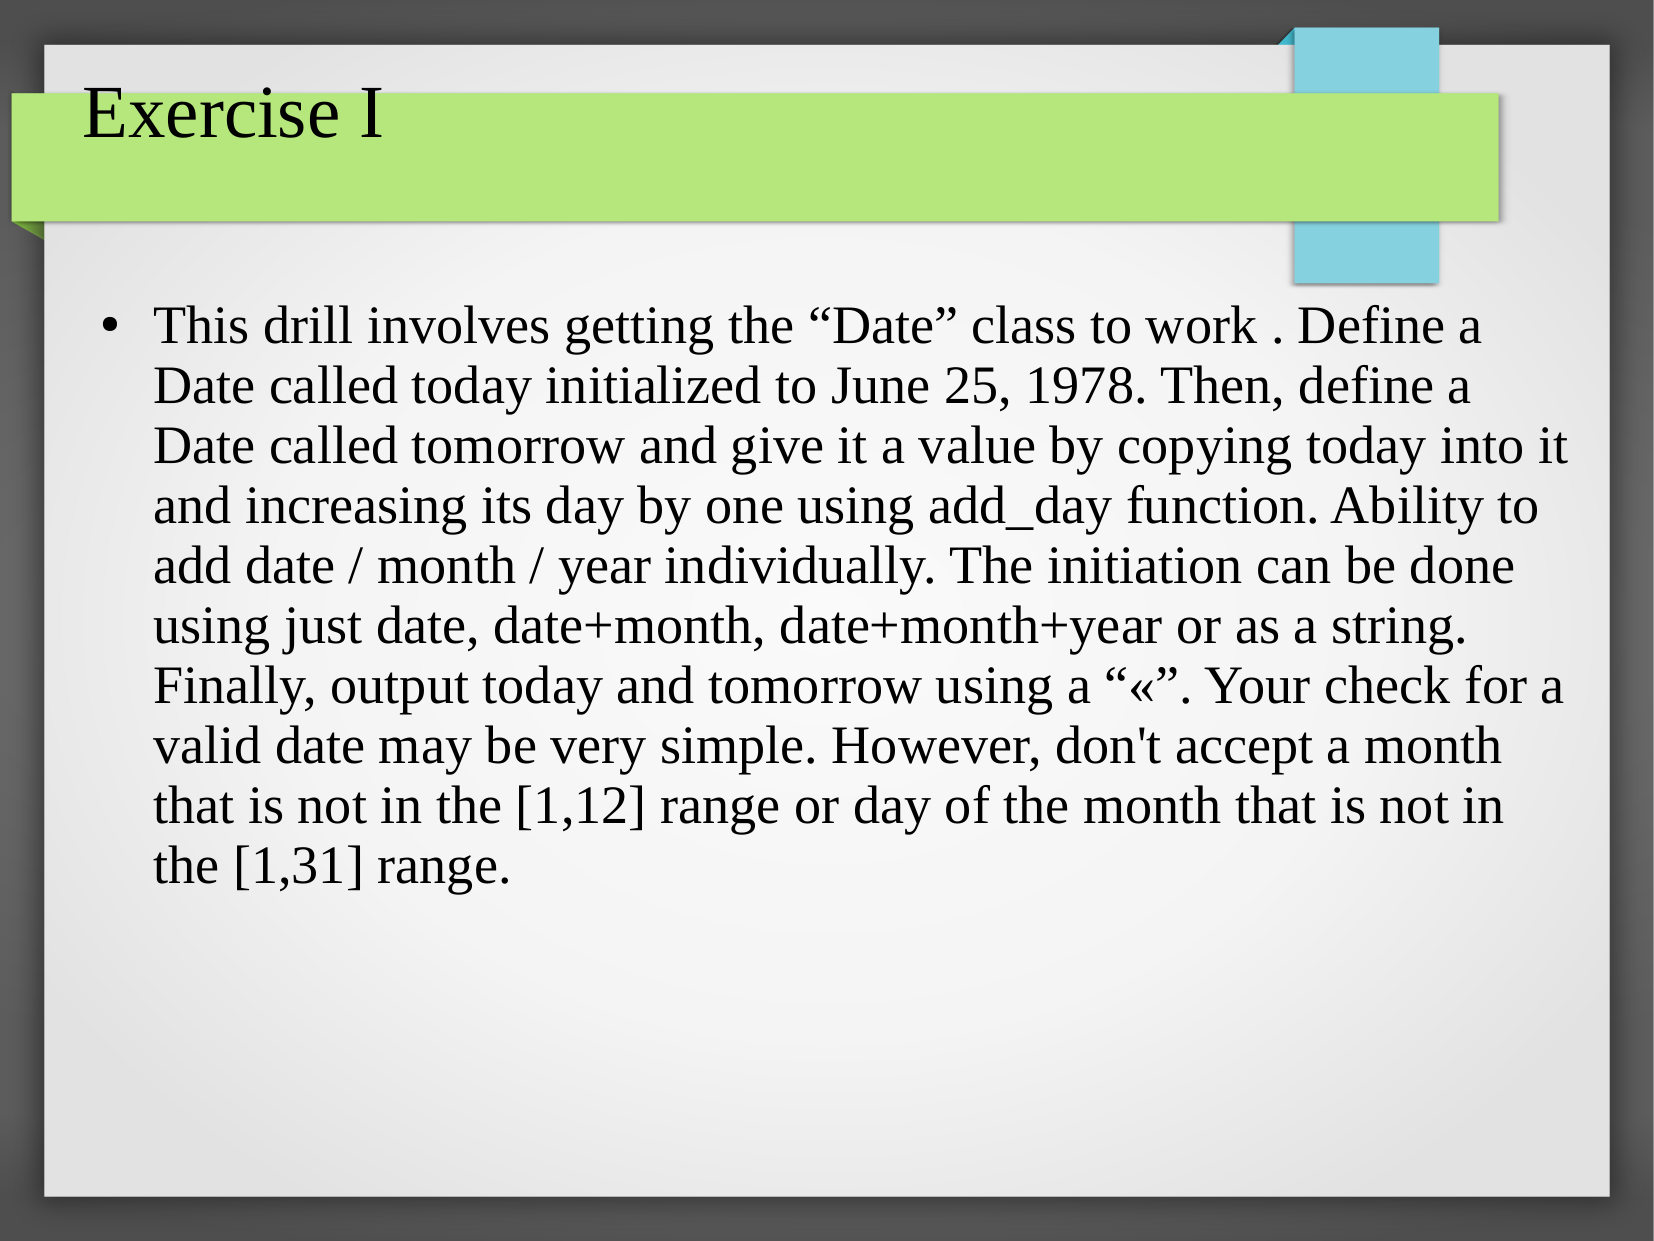

# Exercise I
This drill involves getting the “Date” class to work . Define a Date called today initialized to June 25, 1978. Then, define a Date called tomorrow and give it a value by copying today into it and increasing its day by one using add_day function. Ability to add date / month / year individually. The initiation can be done using just date, date+month, date+month+year or as a string. Finally, output today and tomorrow using a “«”. Your check for a valid date may be very simple. However, don't accept a month that is not in the [1,12] range or day of the month that is not in the [1,31] range.